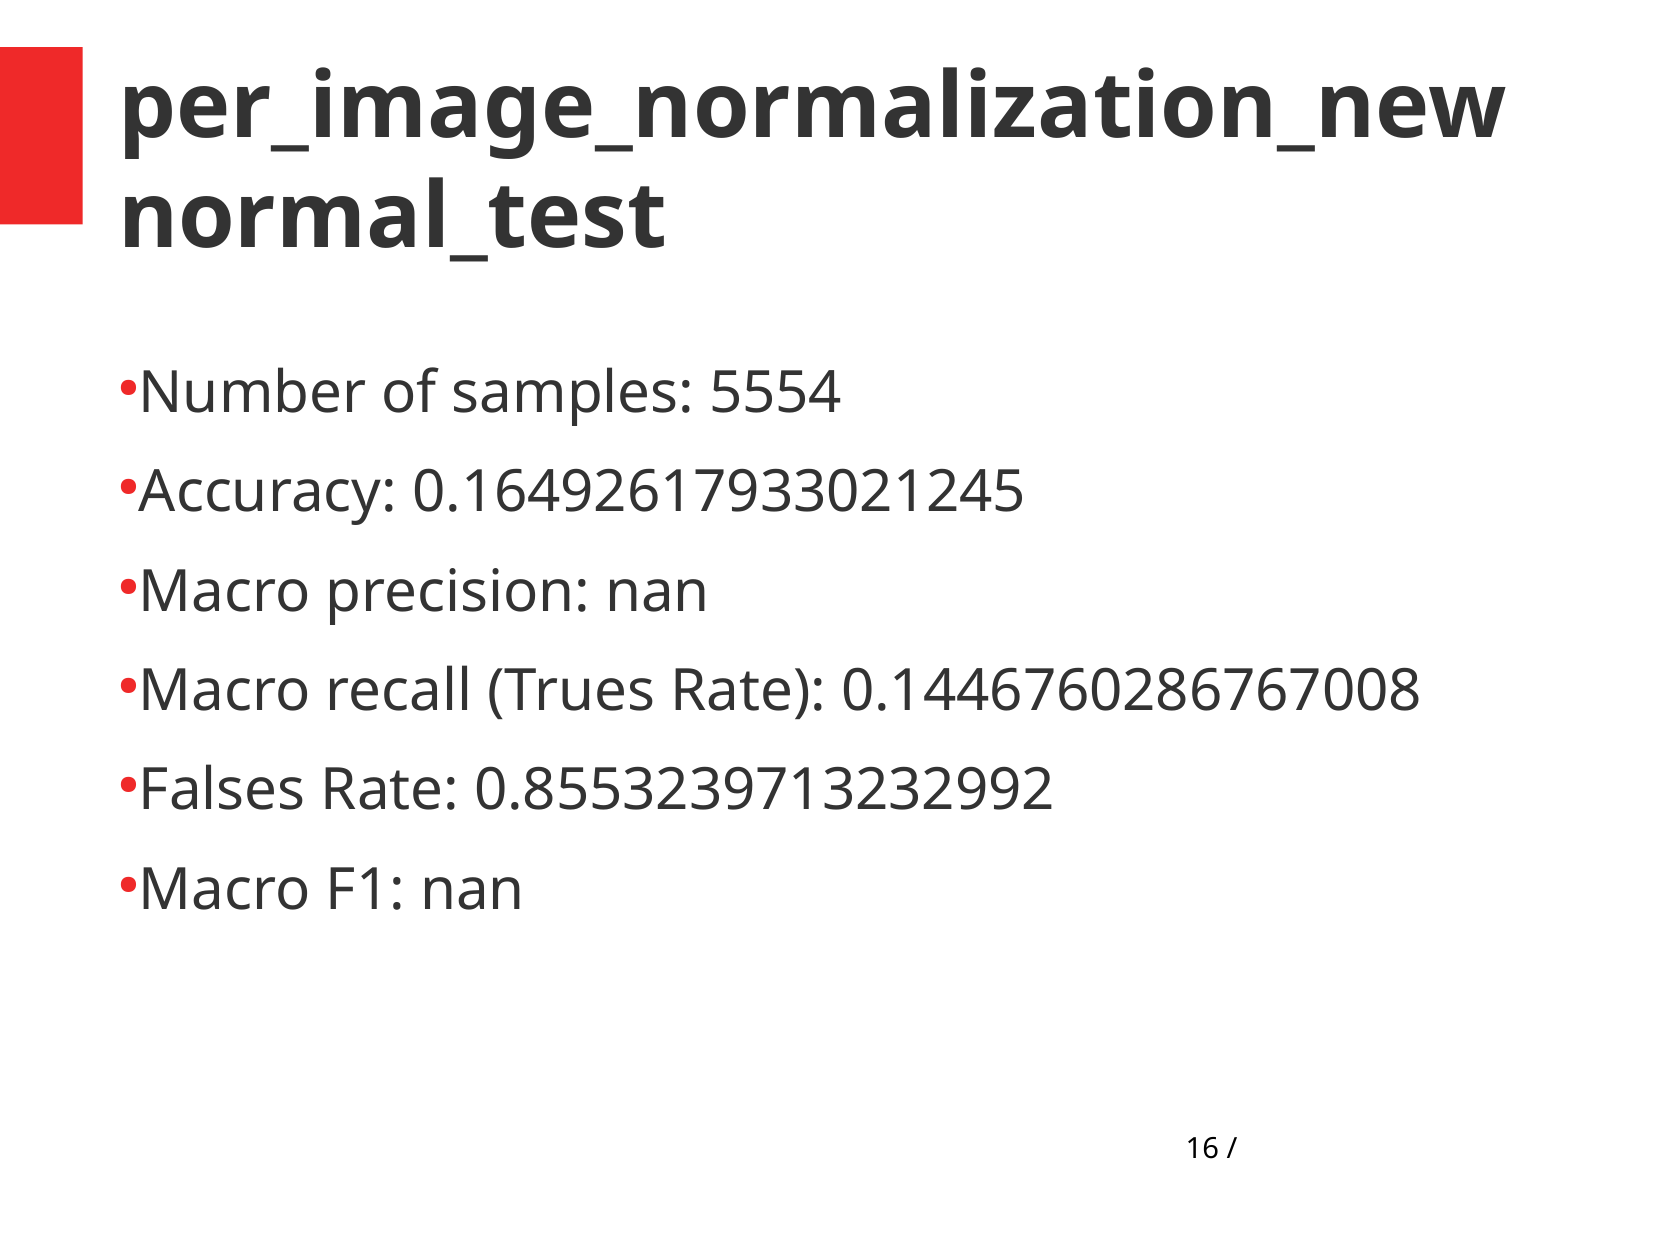

# per_image_normalization_new normal_test
Number of samples: 5554
Accuracy: 0.16492617933021245
Macro precision: nan
Macro recall (Trues Rate): 0.1446760286767008
Falses Rate: 0.8553239713232992
Macro F1: nan